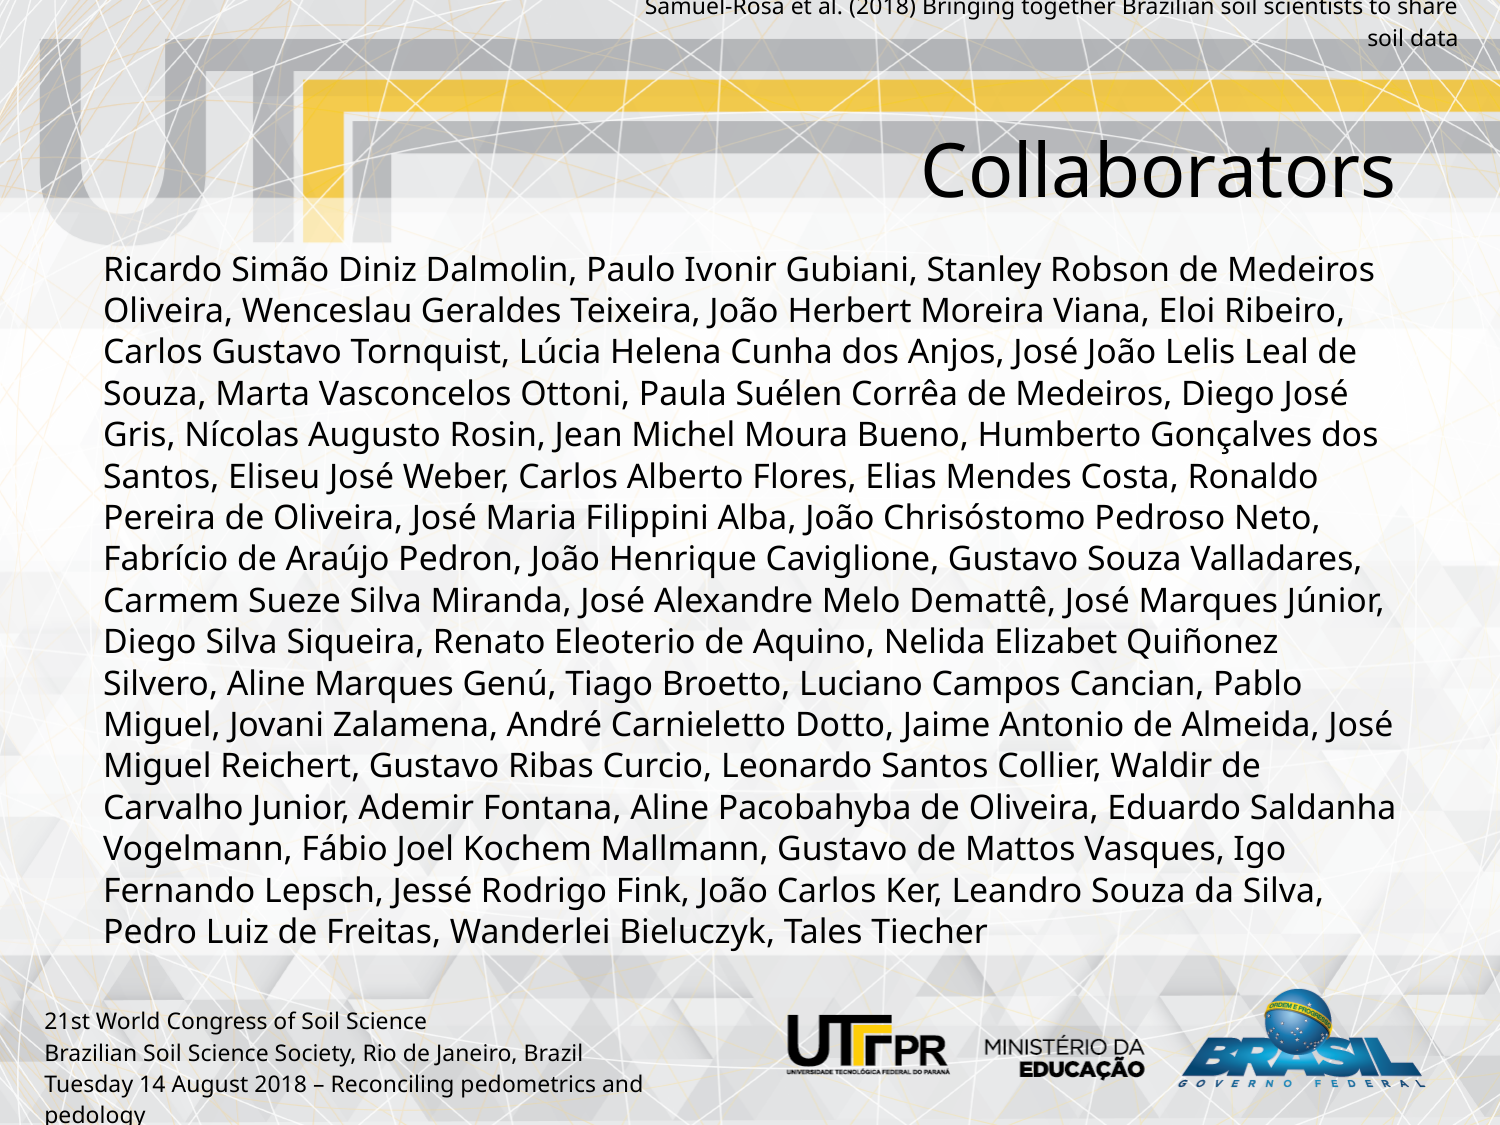

Samuel-Rosa et al. (2018) Bringing together Brazilian soil scientists to share soil data
# Collaborators
Ricardo Simão Diniz Dalmolin, Paulo Ivonir Gubiani, Stanley Robson de Medeiros Oliveira, Wenceslau Geraldes Teixeira, João Herbert Moreira Viana, Eloi Ribeiro, Carlos Gustavo Tornquist, Lúcia Helena Cunha dos Anjos, José João Lelis Leal de Souza, Marta Vasconcelos Ottoni, Paula Suélen Corrêa de Medeiros, Diego José Gris, Nícolas Augusto Rosin, Jean Michel Moura Bueno, Humberto Gonçalves dos Santos, Eliseu José Weber, Carlos Alberto Flores, Elias Mendes Costa, Ronaldo Pereira de Oliveira, José Maria Filippini Alba, João Chrisóstomo Pedroso Neto, Fabrício de Araújo Pedron, João Henrique Caviglione, Gustavo Souza Valladares, Carmem Sueze Silva Miranda, José Alexandre Melo Demattê, José Marques Júnior, Diego Silva Siqueira, Renato Eleoterio de Aquino, Nelida Elizabet Quiñonez Silvero, Aline Marques Genú, Tiago Broetto, Luciano Campos Cancian, Pablo Miguel, Jovani Zalamena, André Carnieletto Dotto, Jaime Antonio de Almeida, José Miguel Reichert, Gustavo Ribas Curcio, Leonardo Santos Collier, Waldir de Carvalho Junior, Ademir Fontana, Aline Pacobahyba de Oliveira, Eduardo Saldanha Vogelmann, Fábio Joel Kochem Mallmann, Gustavo de Mattos Vasques, Igo Fernando Lepsch, Jessé Rodrigo Fink, João Carlos Ker, Leandro Souza da Silva, Pedro Luiz de Freitas, Wanderlei Bieluczyk, Tales Tiecher
21st World Congress of Soil Science
Brazilian Soil Science Society, Rio de Janeiro, Brazil
Tuesday 14 August 2018 – Reconciling pedometrics and pedology